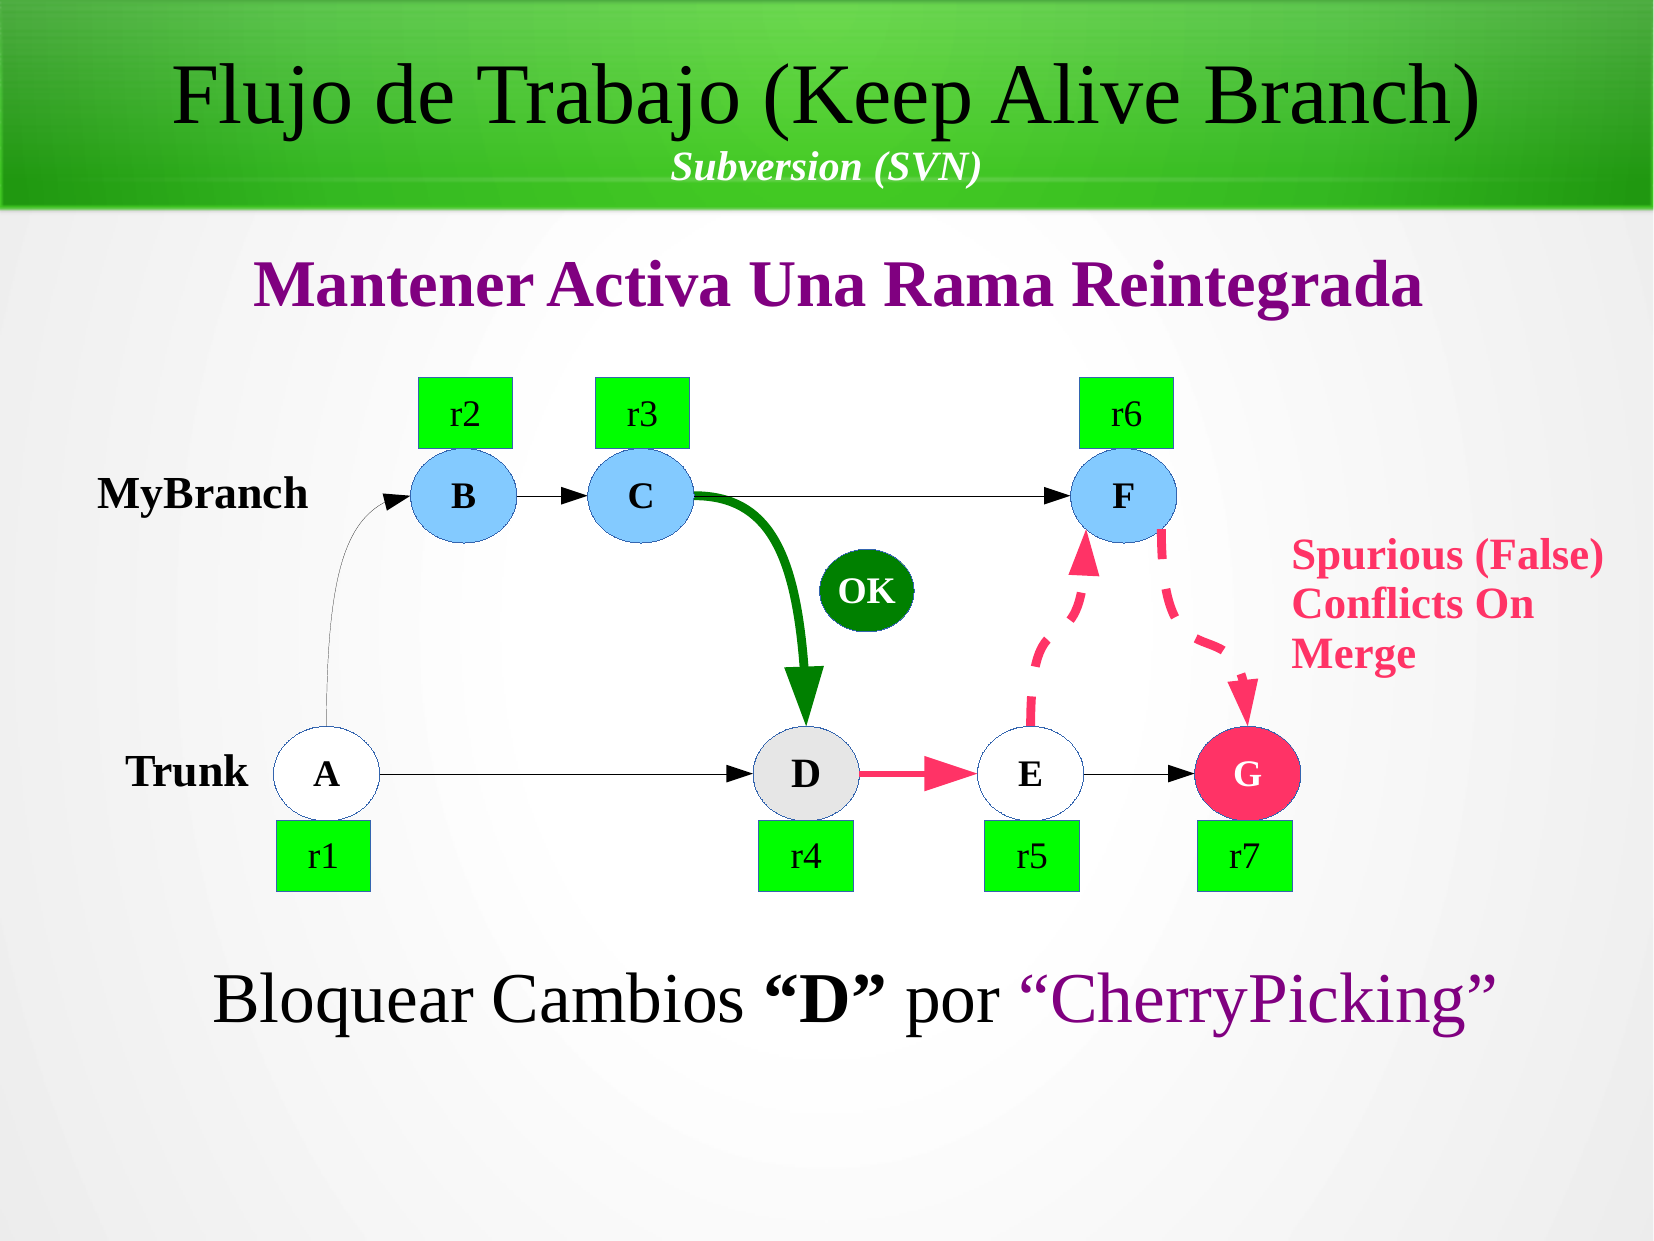

# Flujo de Trabajo (Keep Alive Branch) Subversion (SVN)
Mantener Activa Una Rama Reintegrada
r2
r3
r6
B
C
F
MyBranch
Spurious (False) Conflicts On Merge
OK
A
D
E
G
Trunk
r1
r4
r5
r7
Bloquear Cambios “D” por “CherryPicking”